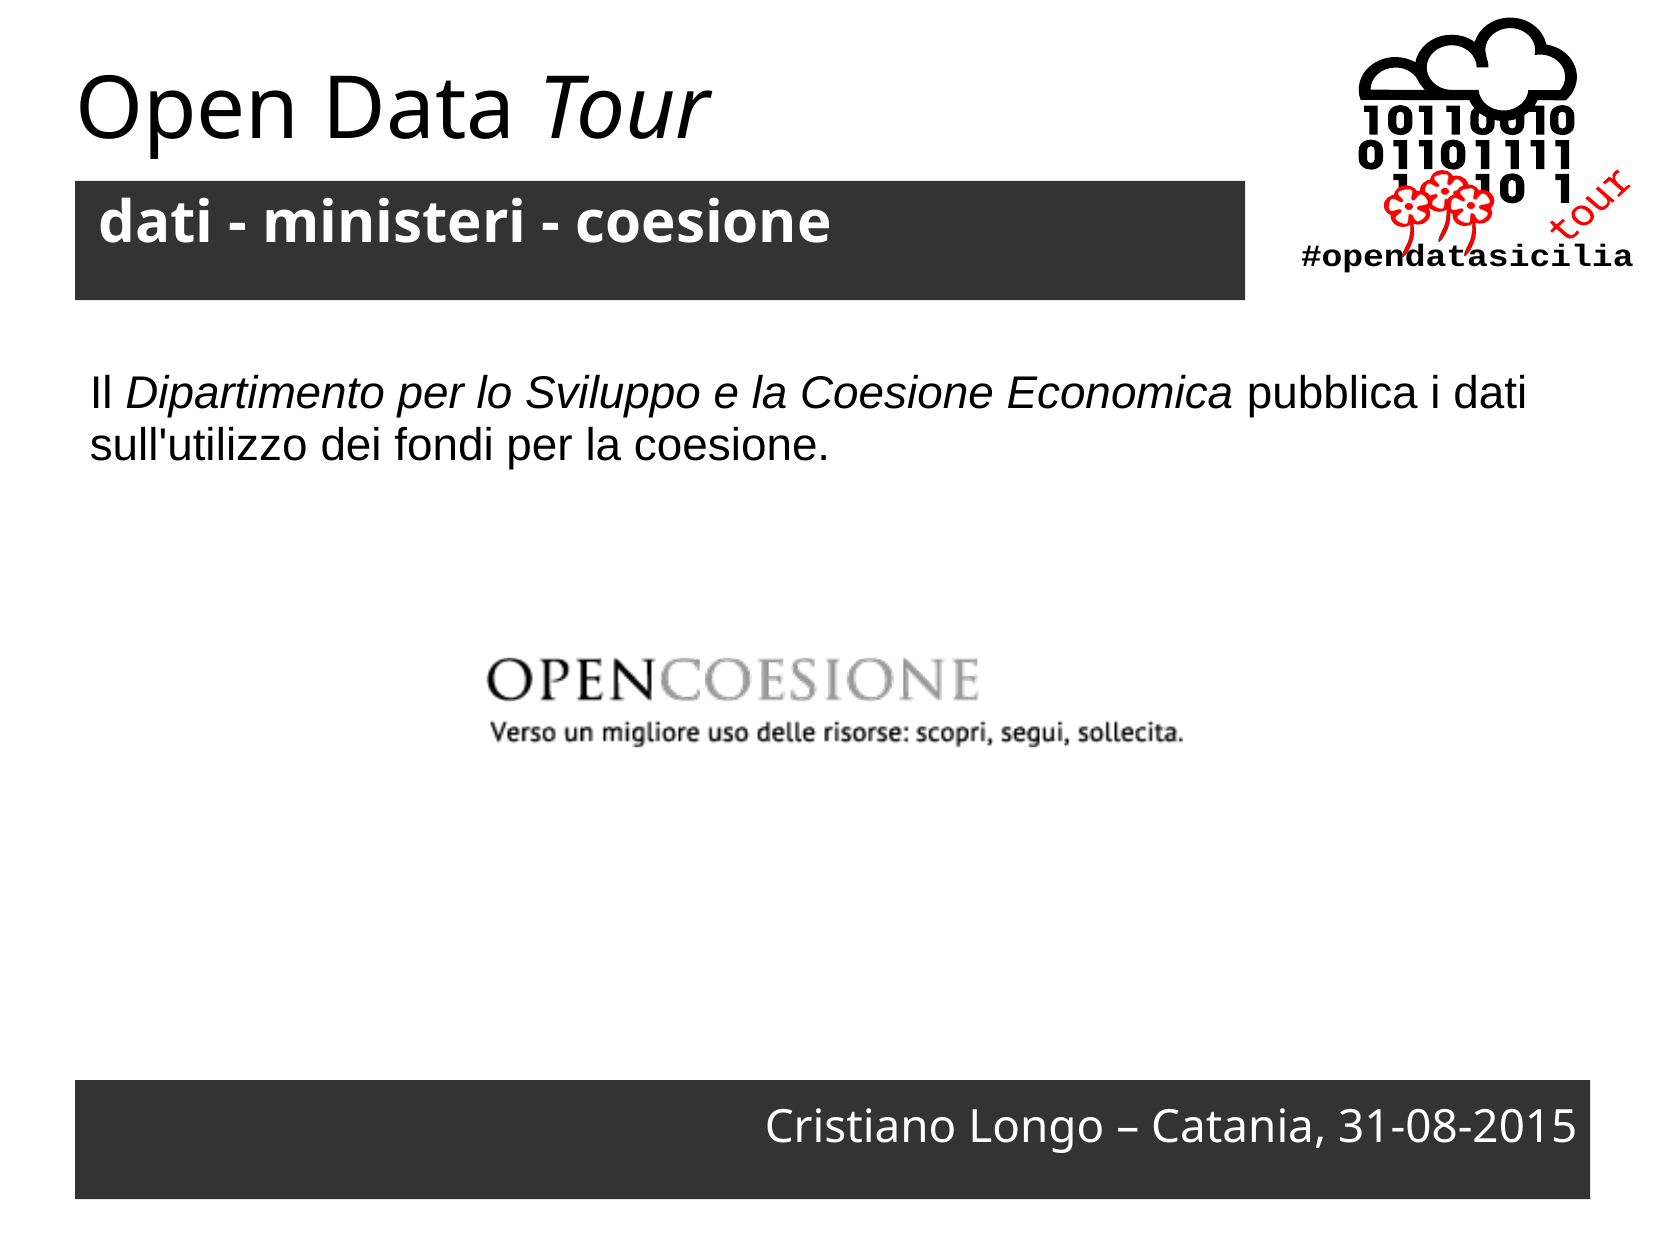

# Open Data Tour
 dati - ministeri - coesione
Il Dipartimento per lo Sviluppo e la Coesione Economica pubblica i dati sull'utilizzo dei fondi per la coesione.
 Cristiano Longo – Catania, 31-08-2015